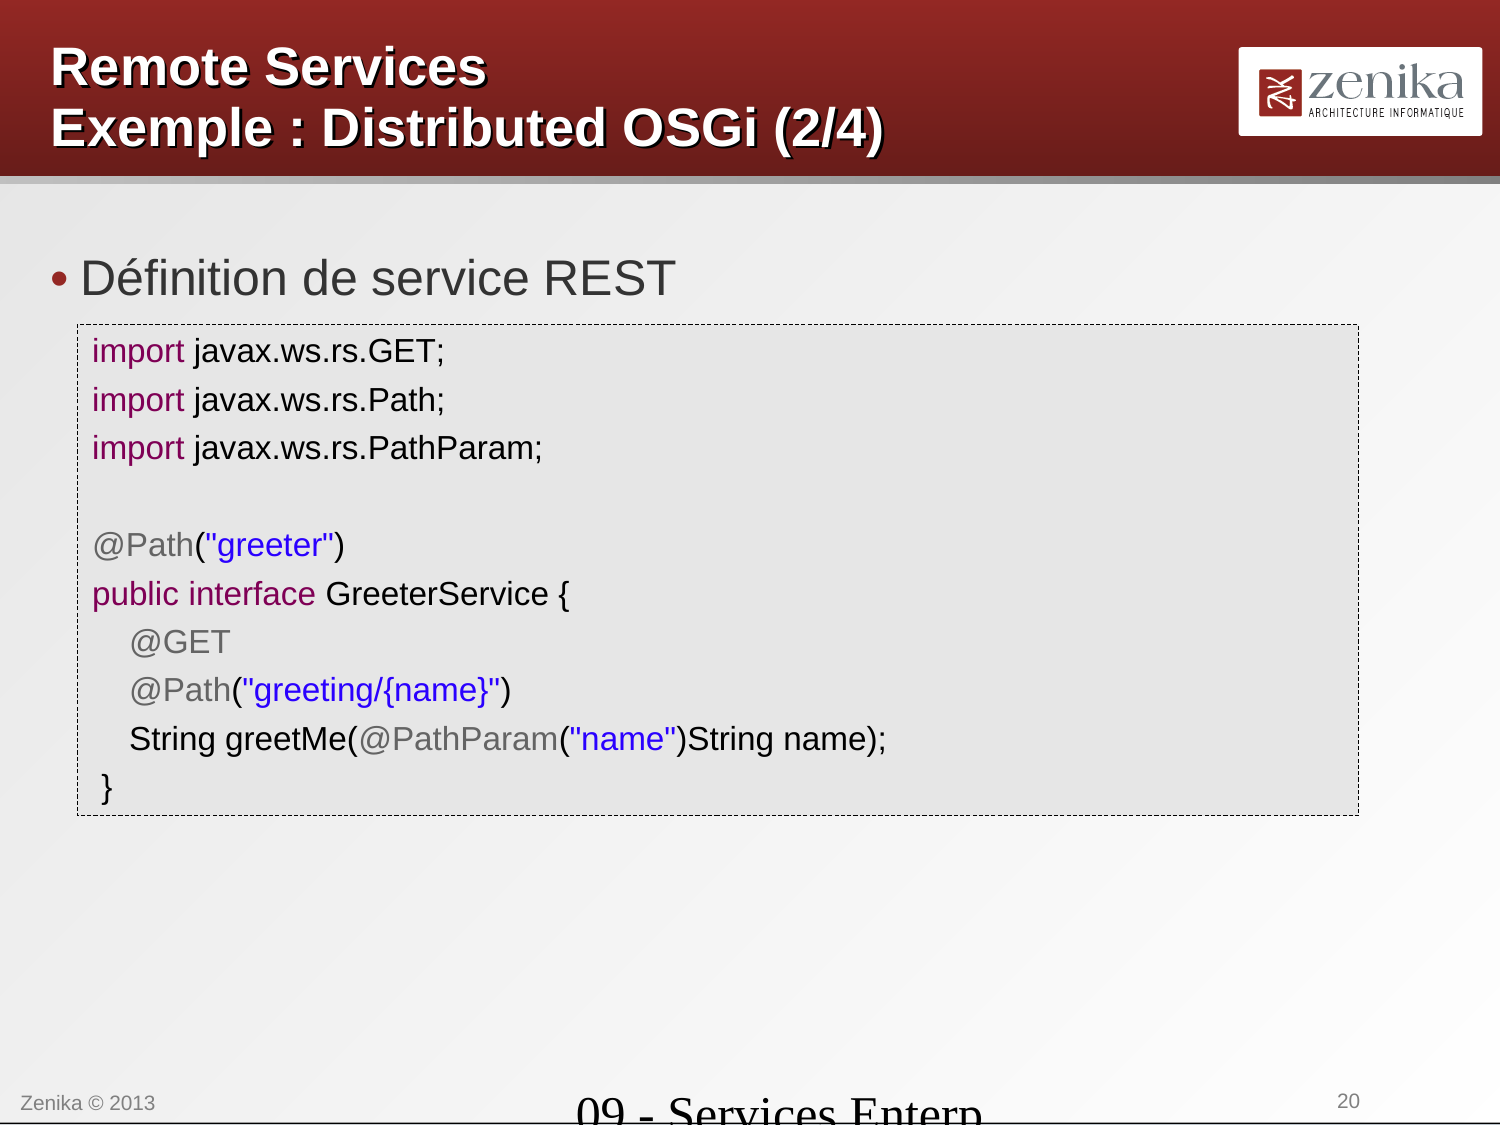

# Remote Services Exemple : Distributed OSGi (2/4)
Définition de service REST
import javax.ws.rs.GET;
import javax.ws.rs.Path;
import javax.ws.rs.PathParam;
@Path("greeter")
public interface GreeterService {
 @GET
 @Path("greeting/{name}")
 String greetMe(@PathParam("name")String name);
 }